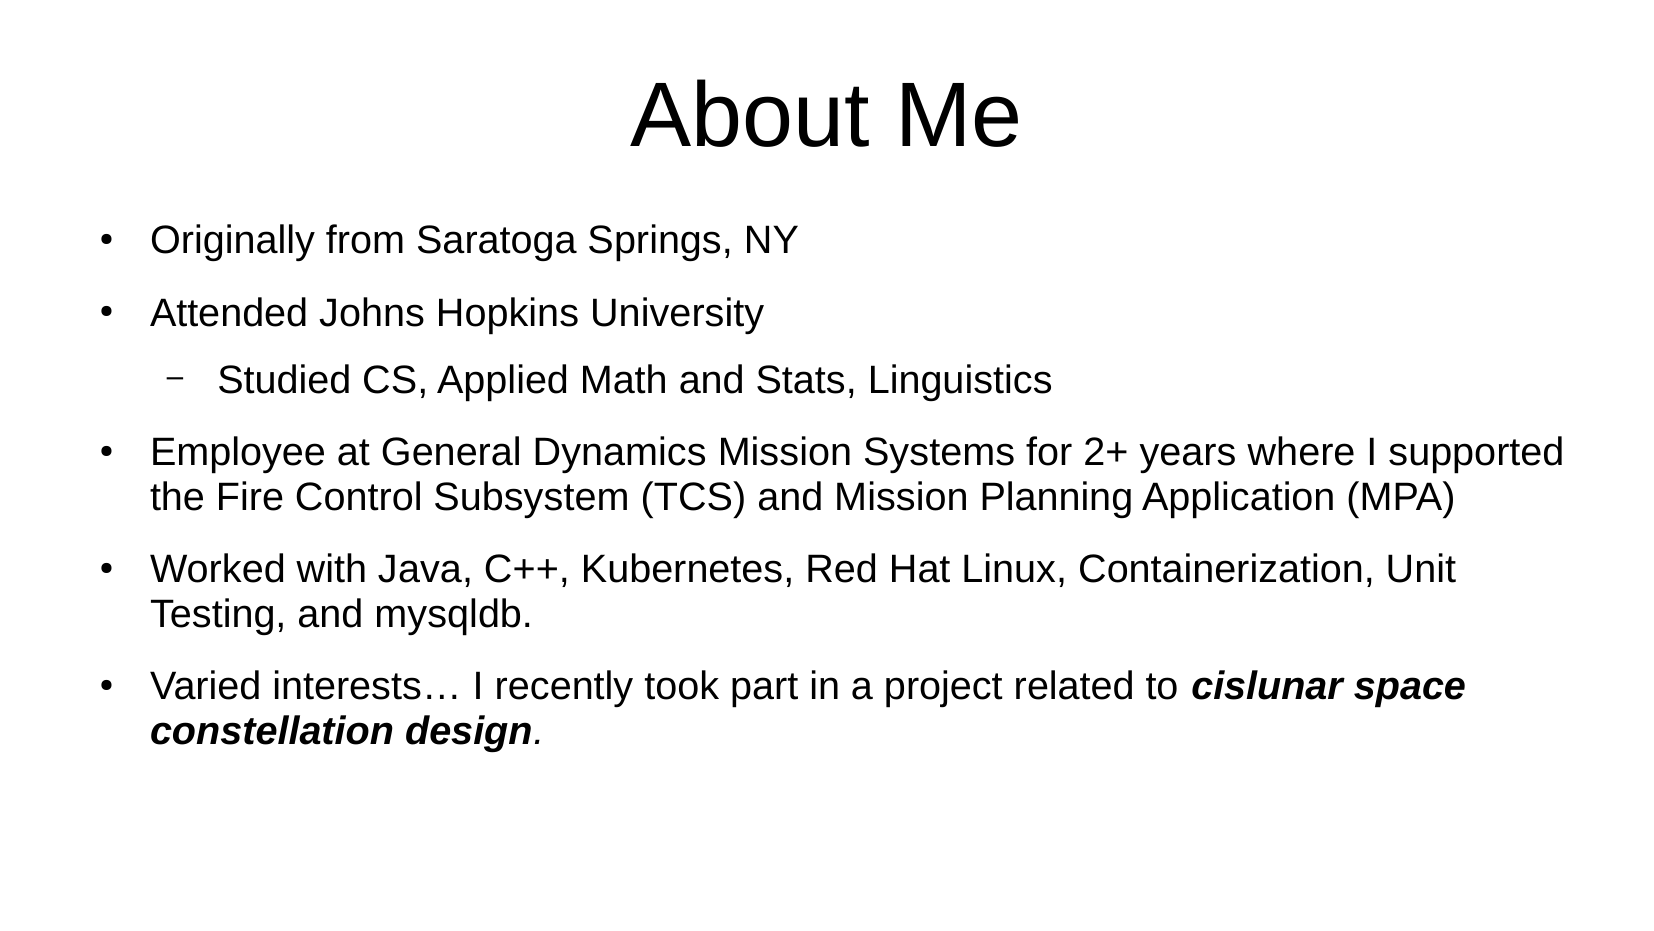

About Me
# Originally from Saratoga Springs, NY
Attended Johns Hopkins University
Studied CS, Applied Math and Stats, Linguistics
Employee at General Dynamics Mission Systems for 2+ years where I supported the Fire Control Subsystem (TCS) and Mission Planning Application (MPA)
Worked with Java, C++, Kubernetes, Red Hat Linux, Containerization, Unit Testing, and mysqldb.
Varied interests… I recently took part in a project related to cislunar space constellation design.